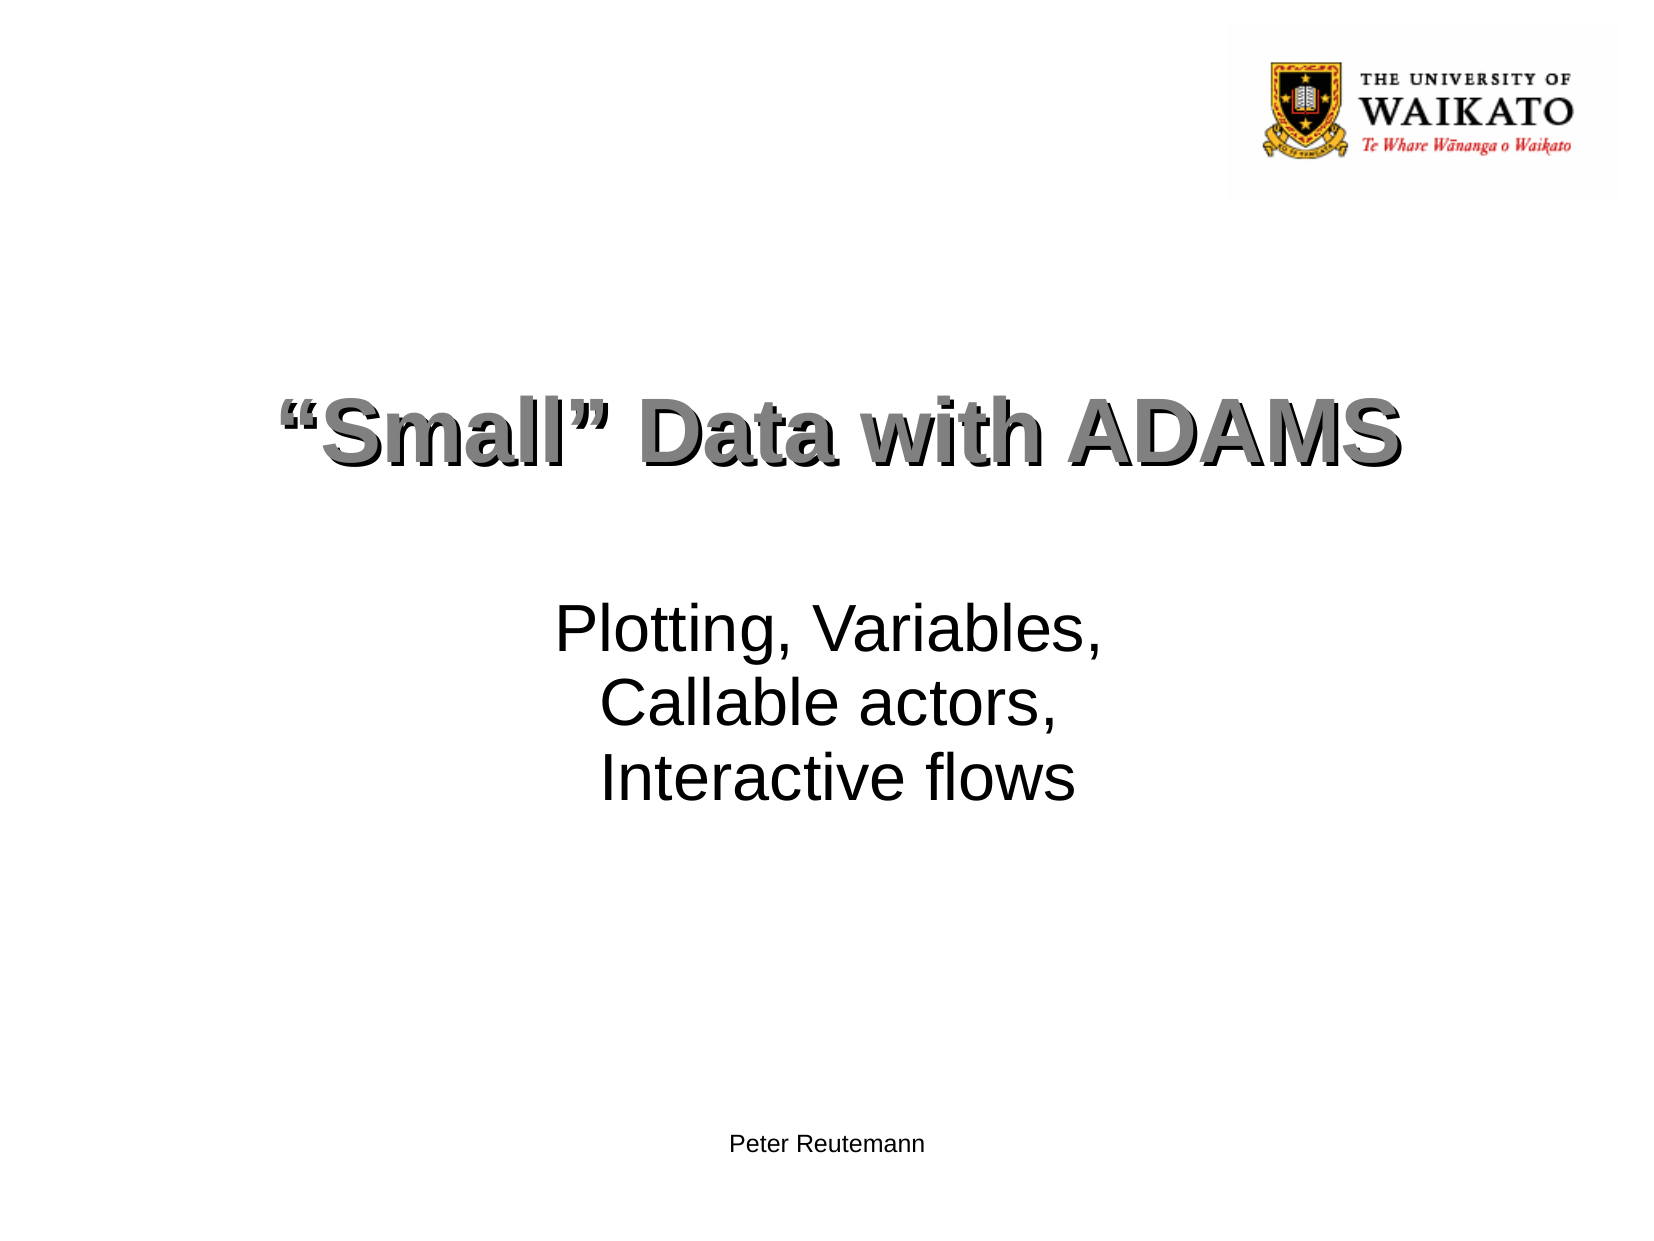

# “Small” Data with ADAMS
Plotting, Variables,
Callable actors,
Interactive flows
Peter Reutemann